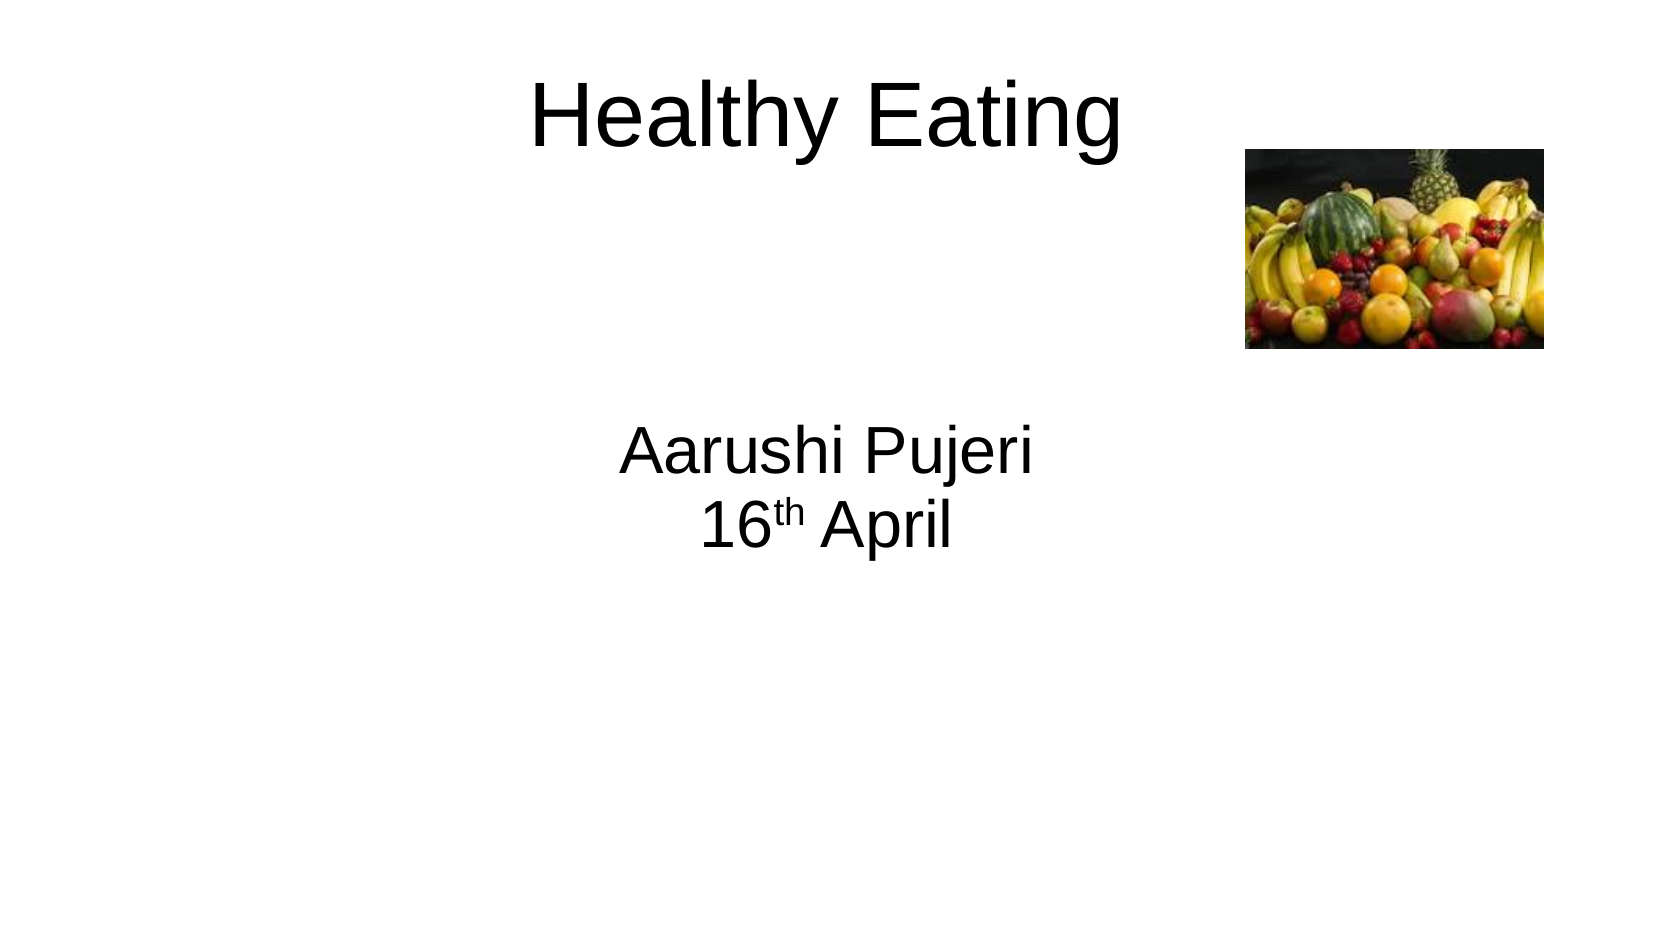

# Healthy Eating
Aarushi Pujeri
16th April